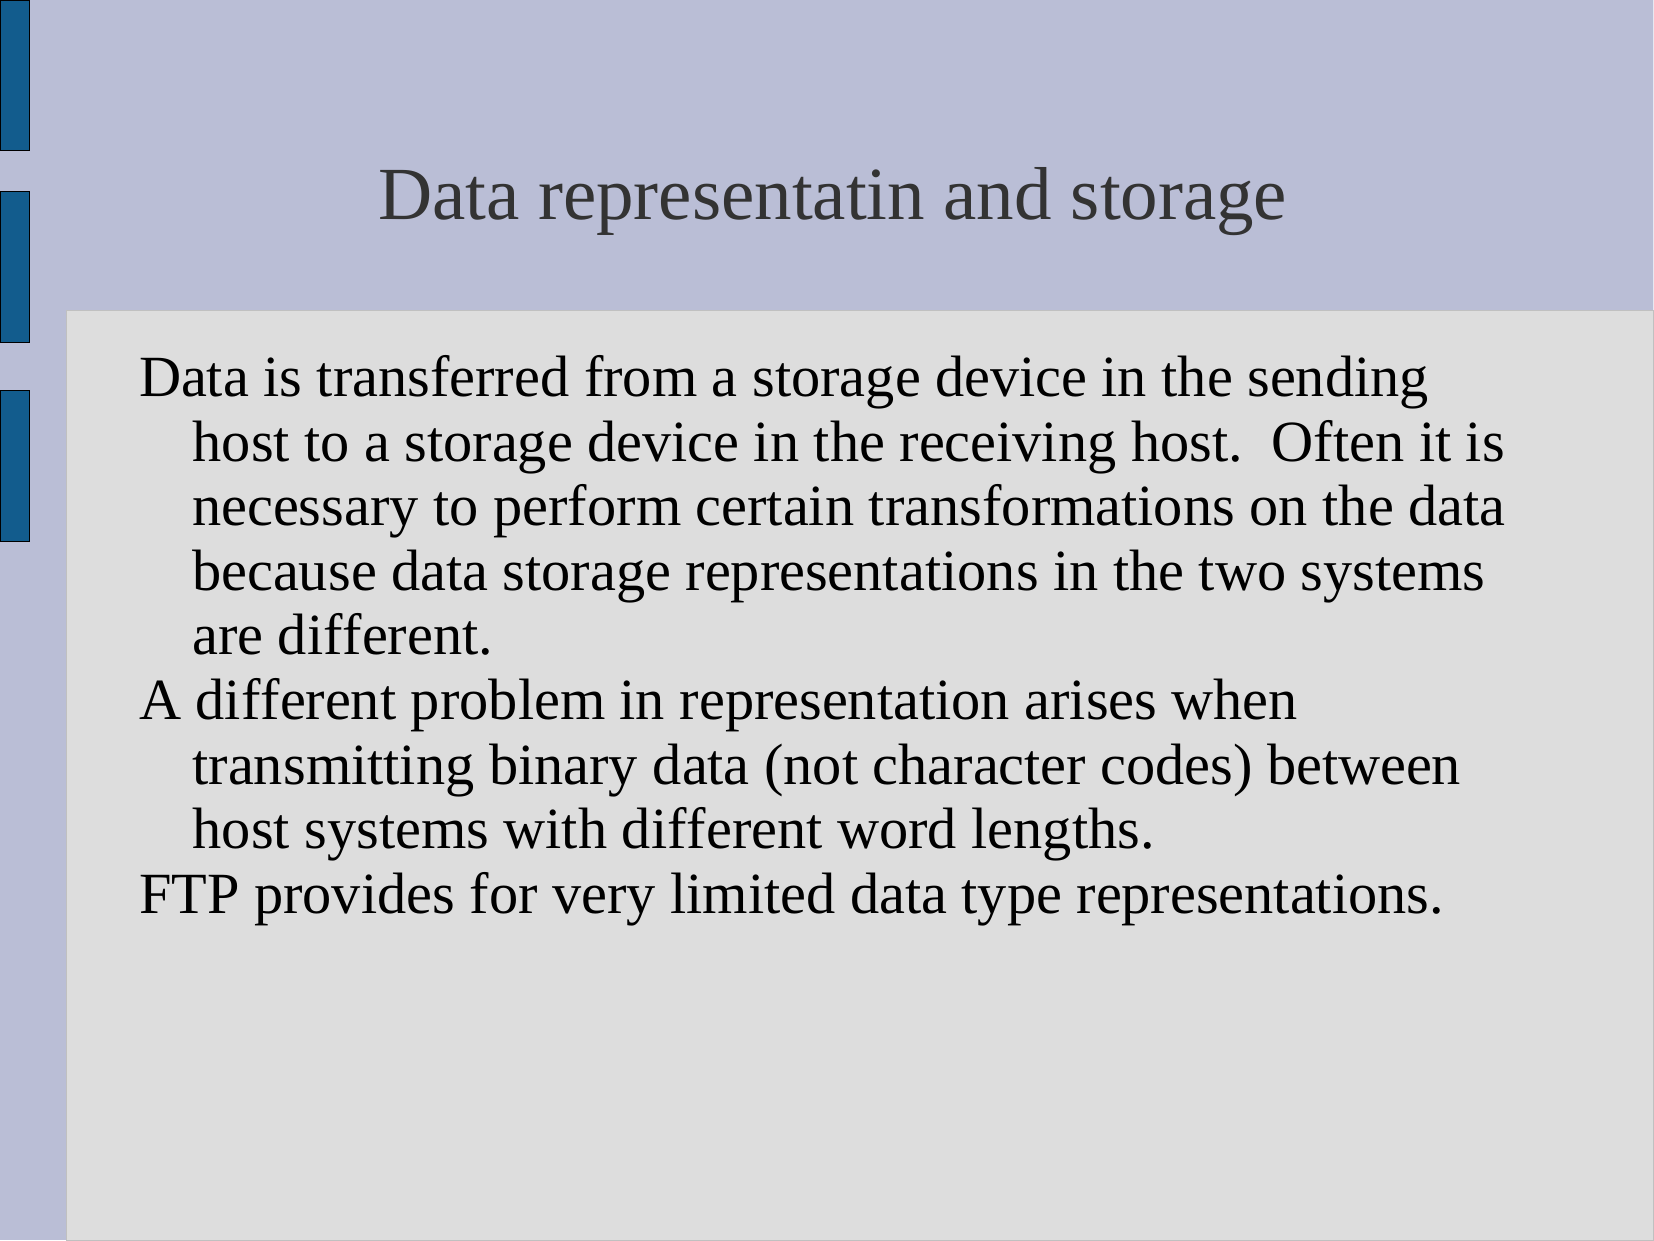

# Data representatin and storage
Data is transferred from a storage device in the sending host to a storage device in the receiving host. Often it is necessary to perform certain transformations on the data because data storage representations in the two systems are different.
A different problem in representation arises when transmitting binary data (not character codes) between host systems with different word lengths.
FTP provides for very limited data type representations.